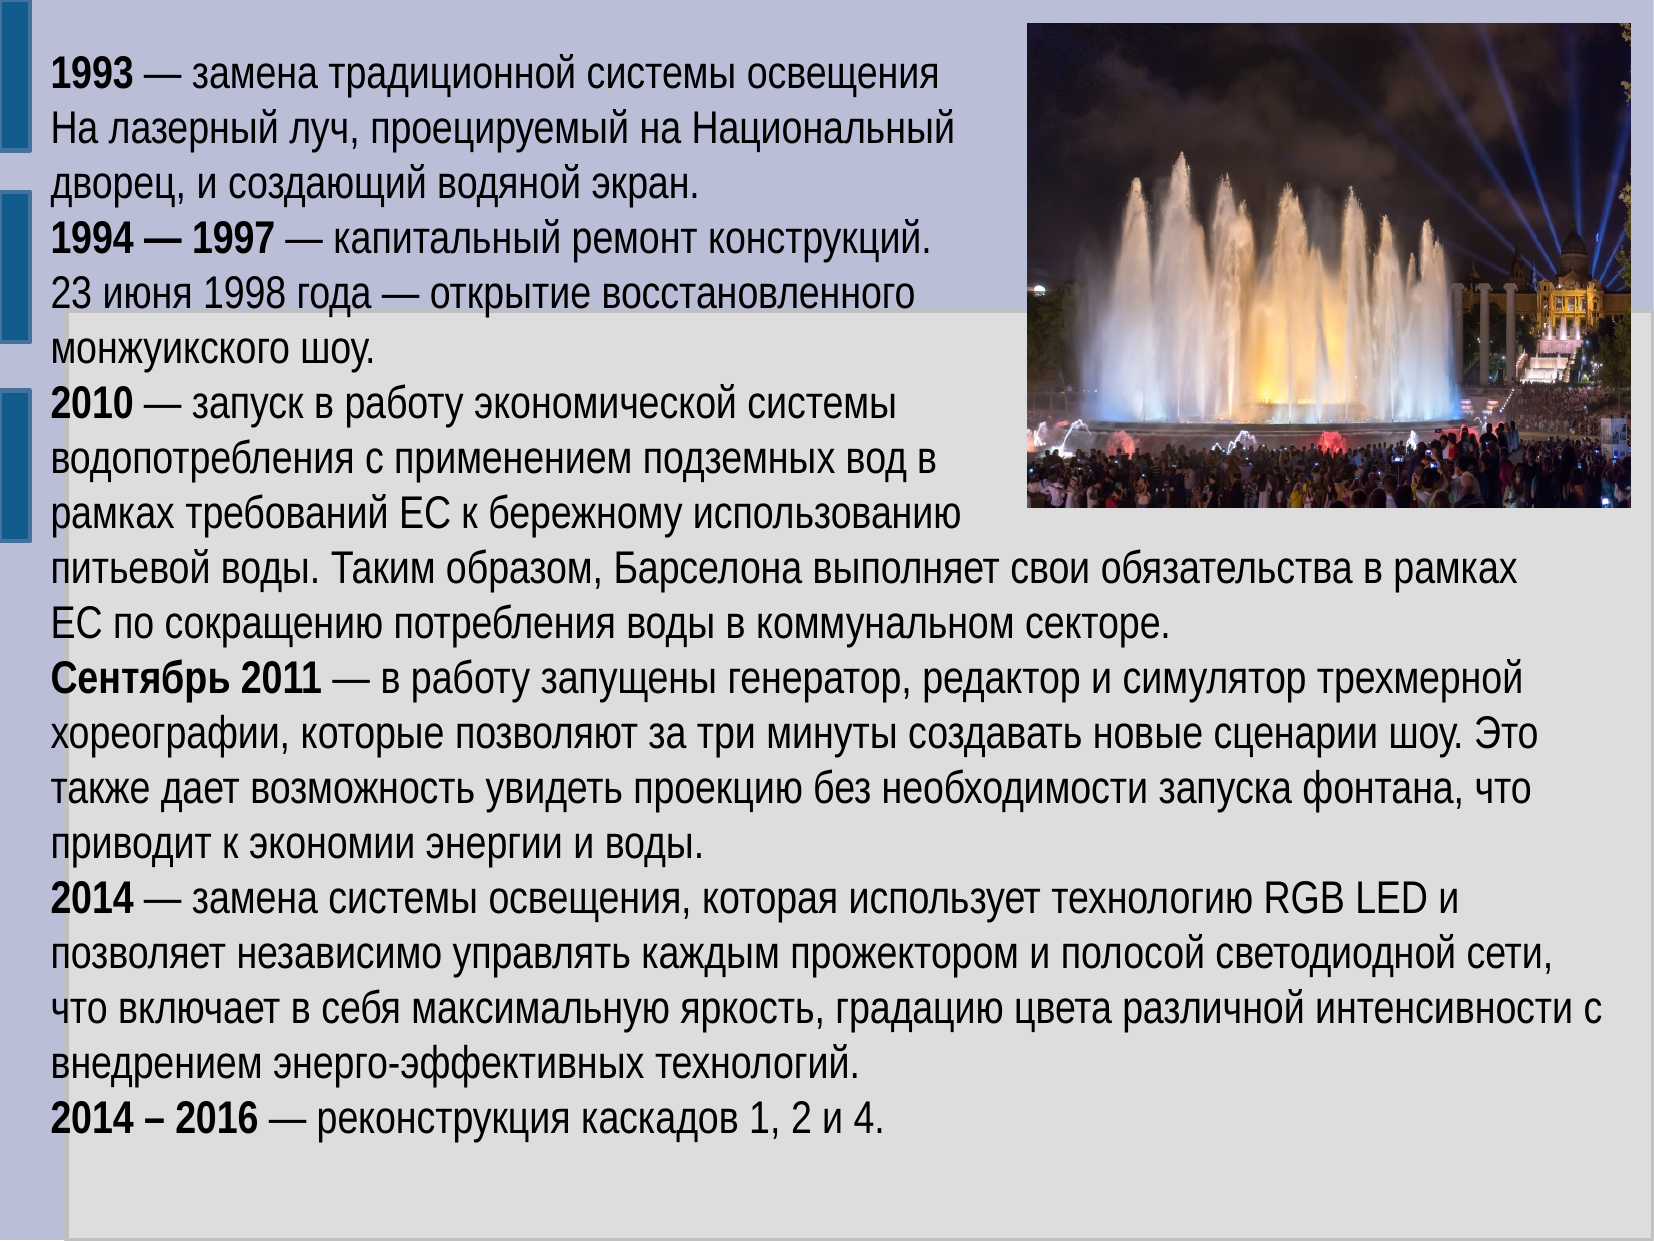

1993 — замена традиционной системы освещения
На лазерный луч, проецируемый на Национальный
дворец, и создающий водяной экран.
1994 — 1997 — капитальный ремонт конструкций.
23 июня 1998 года — открытие восстановленного
монжуикского шоу.
2010 — запуск в работу экономической системы
водопотребления с применением подземных вод в
рамках требований ЕС к бережному использованию
питьевой воды. Таким образом, Барселона выполняет свои обязательства в рамках
ЕС по сокращению потребления воды в коммунальном секторе.
Сентябрь 2011 — в работу запущены генератор, редактор и симулятор трехмерной
хореографии, которые позволяют за три минуты создавать новые сценарии шоу. Это
также дает возможность увидеть проекцию без необходимости запуска фонтана, что
приводит к экономии энергии и воды.
2014 — замена системы освещения, которая использует технологию RGB LED и
позволяет независимо управлять каждым прожектором и полосой светодиодной сети,
что включает в себя максимальную яркость, градацию цвета различной интенсивности с
внедрением энерго-эффективных технологий.
2014 – 2016 — реконструкция каскадов 1, 2 и 4.